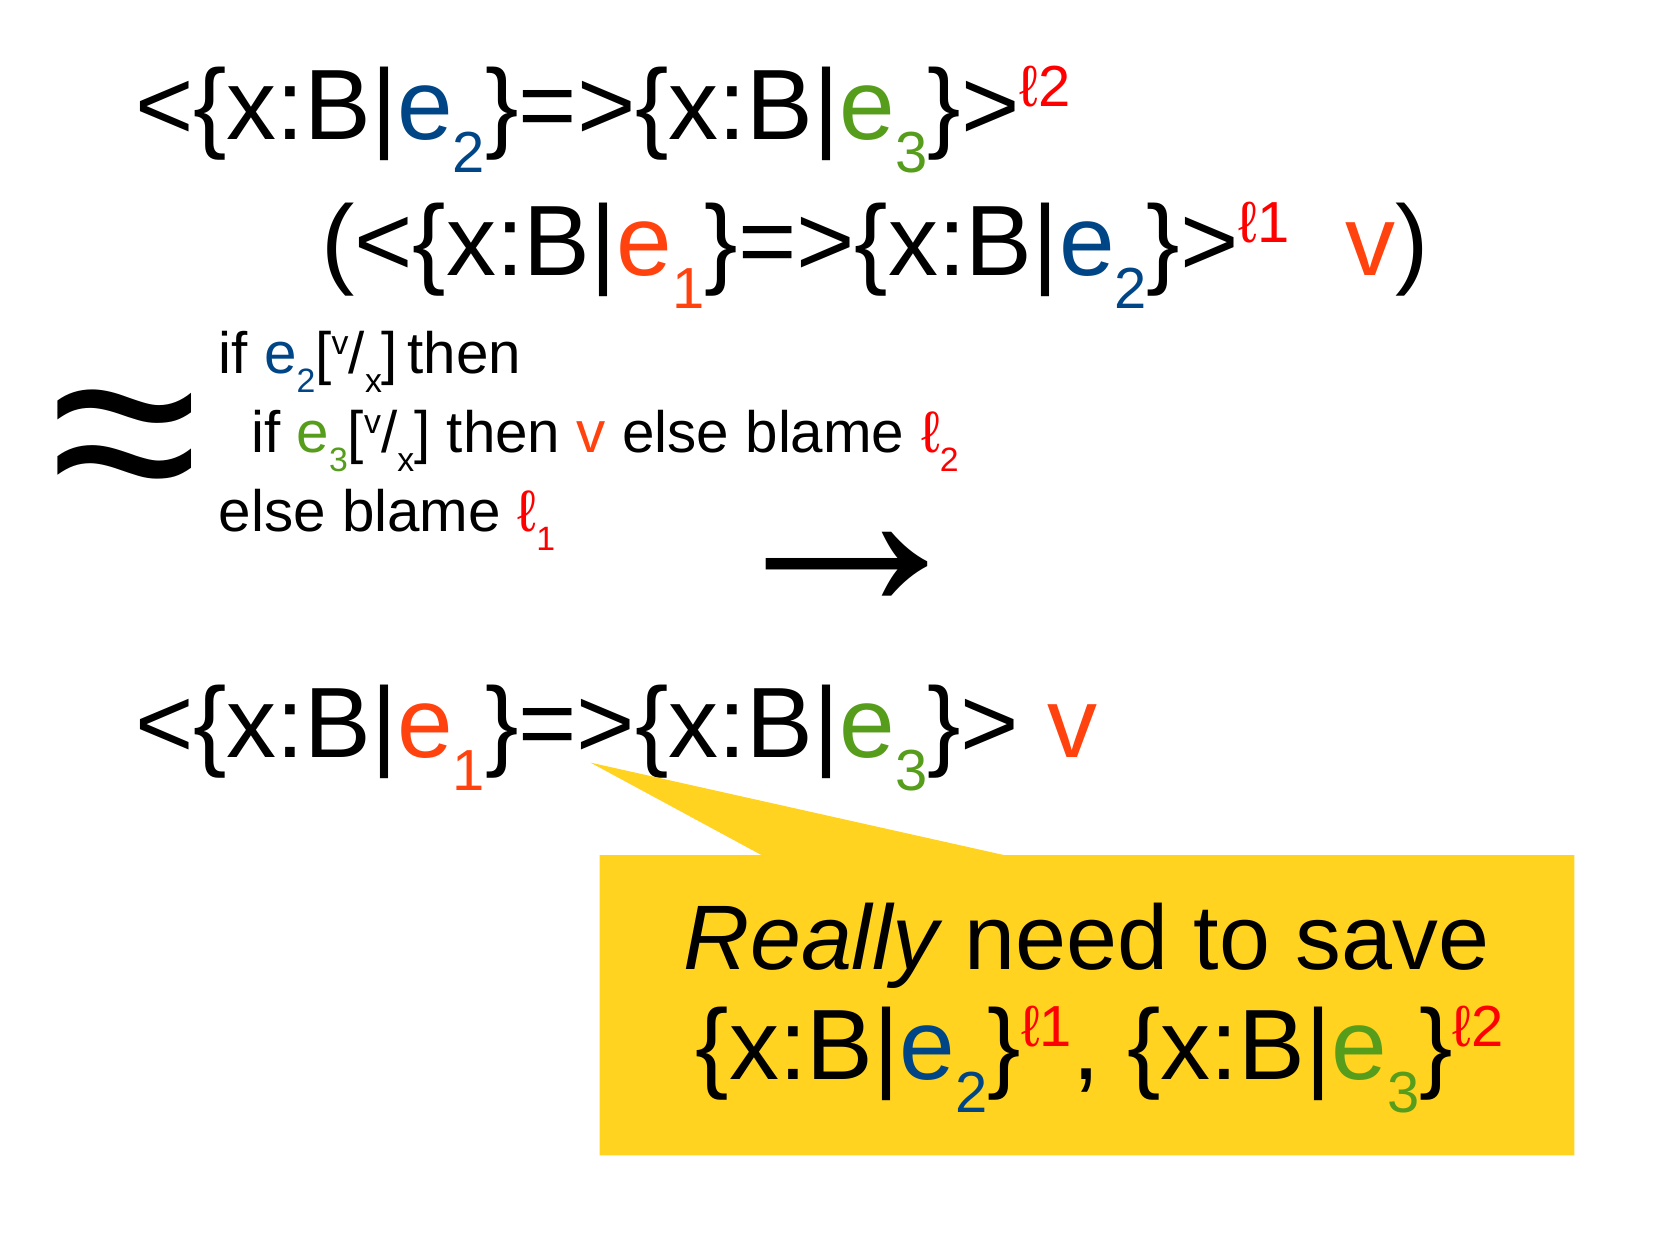

# <{x:B|e2}=>{x:B|e3}>ℓ2
 (<{x:B|e1}=>{x:B|e2}>ℓ1 v)
→
<{x:B|e1}=>{x:B|e3}> v
≈
if e2[v/x] then
 if e3[v/x] then v else blame ℓ2
else blame ℓ1
Really need to save
 {x:B|e2}ℓ1, {x:B|e3}ℓ2